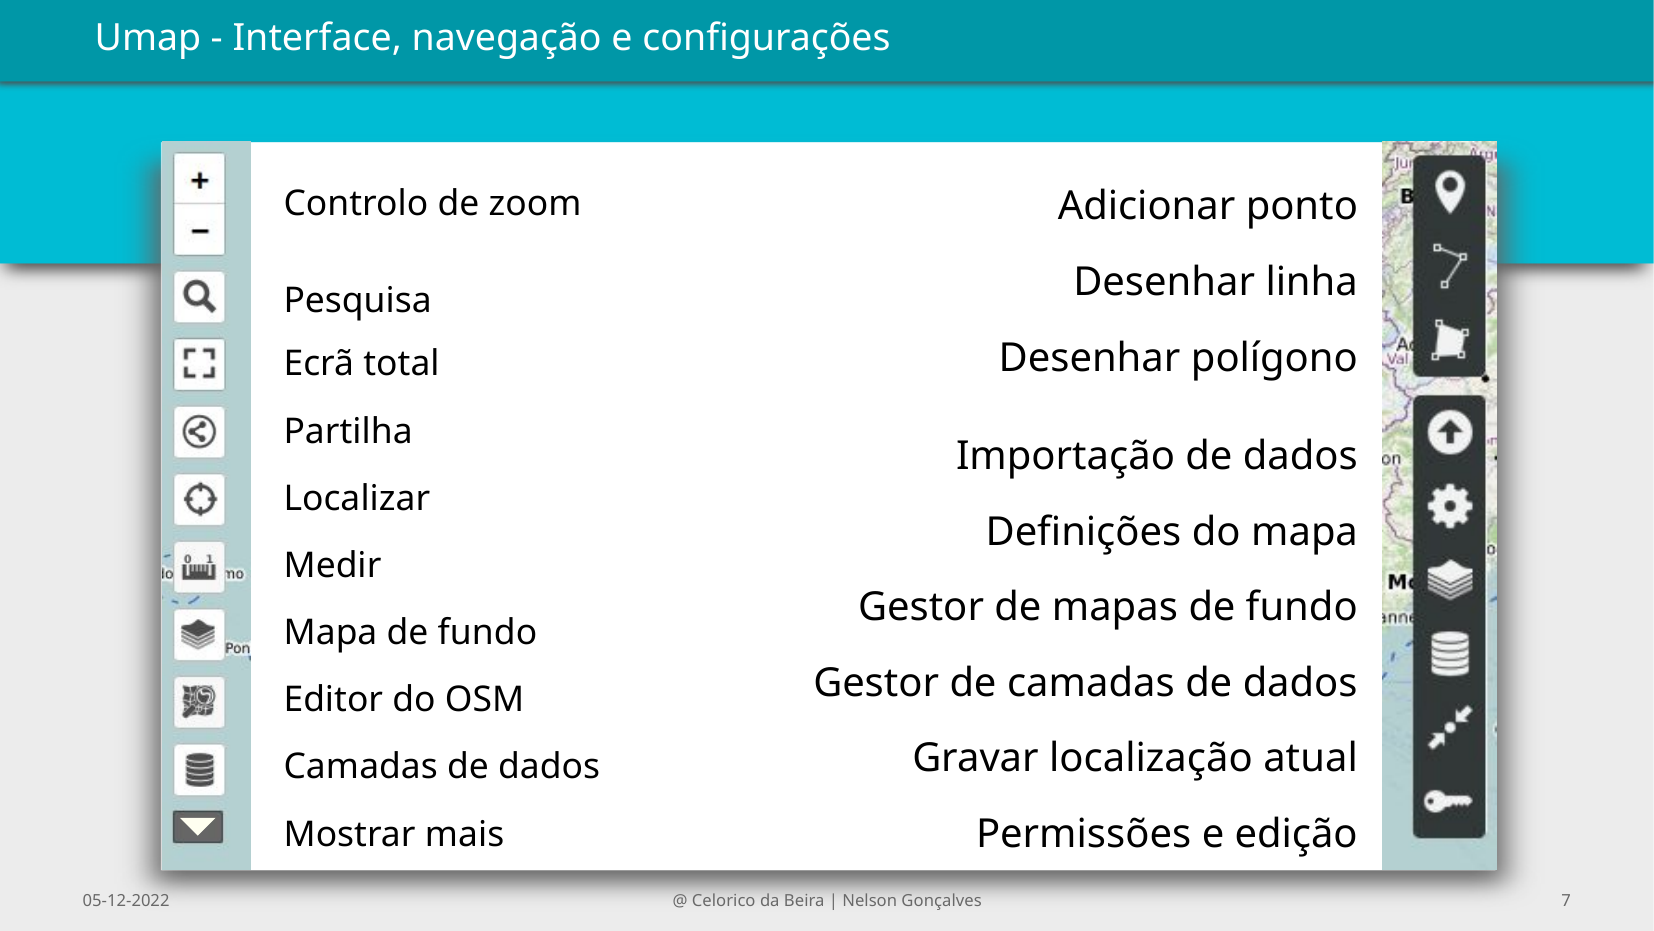

# Umap - Interface, navegação e configurações
Controlo de zoom
Pesquisa
Ecrã total
Partilha
Localizar
Medir
Mapa de fundo
Editor do OSM
Camadas de dados
Mostrar mais
Adicionar ponto
Desenhar linha
Desenhar polígono
Importação de dados
Definições do mapa
Gestor de mapas de fundo
Gestor de camadas de dados
Gravar localização atual
Permissões e edição
05-12-2022
@ Celorico da Beira | Nelson Gonçalves
7